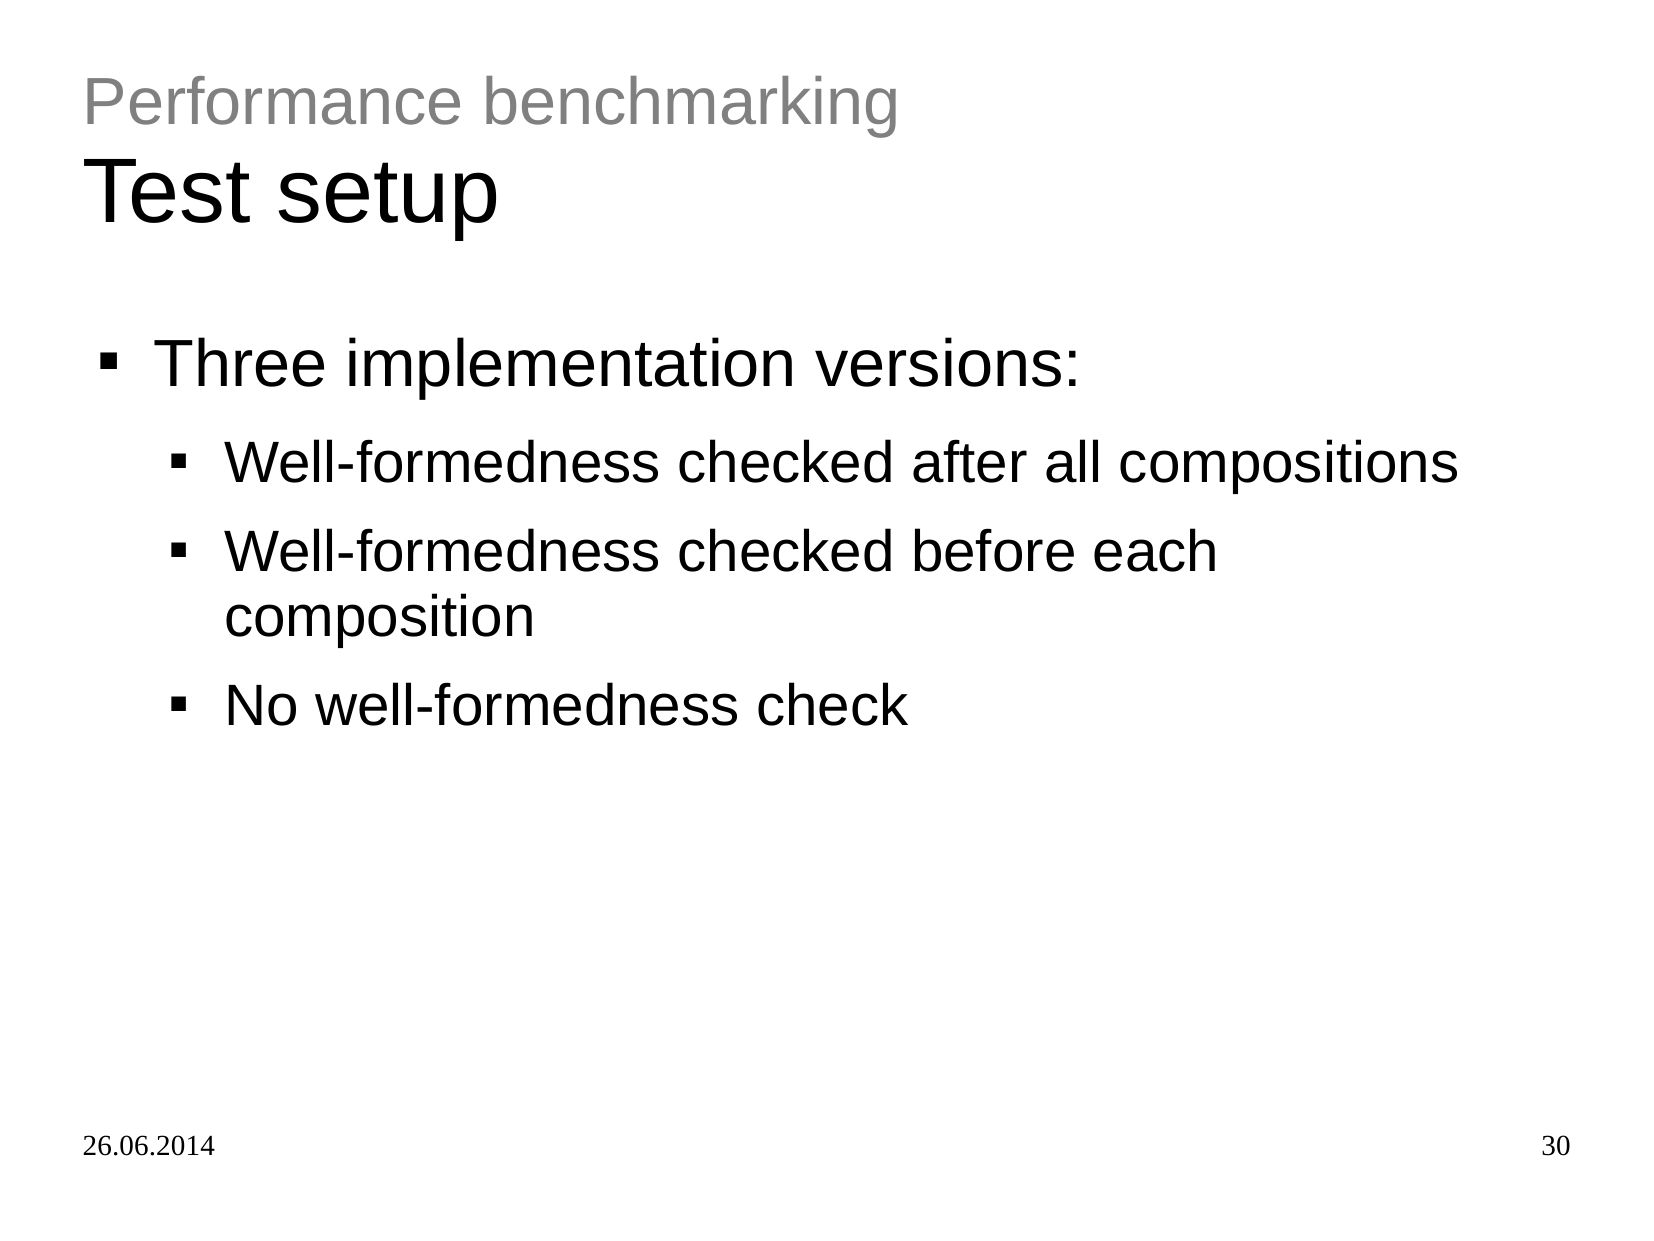

# Performance benchmarking Test setup
Three implementation versions:
Well-formedness checked after all compositions
Well-formedness checked before each composition
No well-formedness check
26.06.2014
30